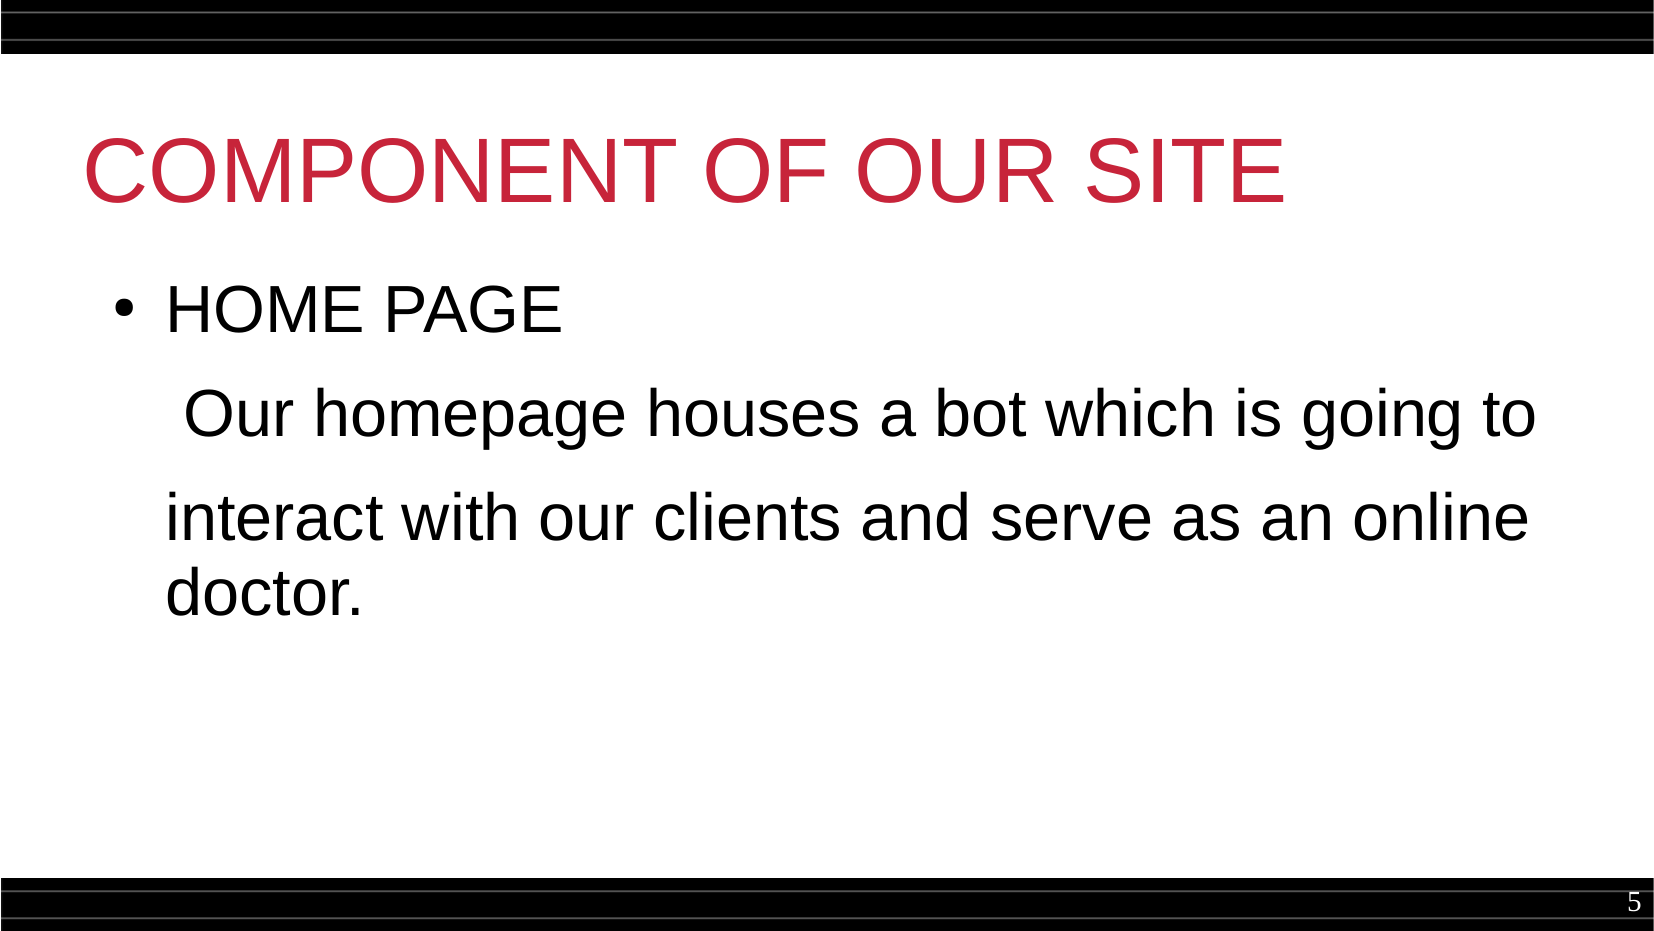

# COMPONENT OF OUR SITE
HOME PAGE
 Our homepage houses a bot which is going to
interact with our clients and serve as an online doctor.